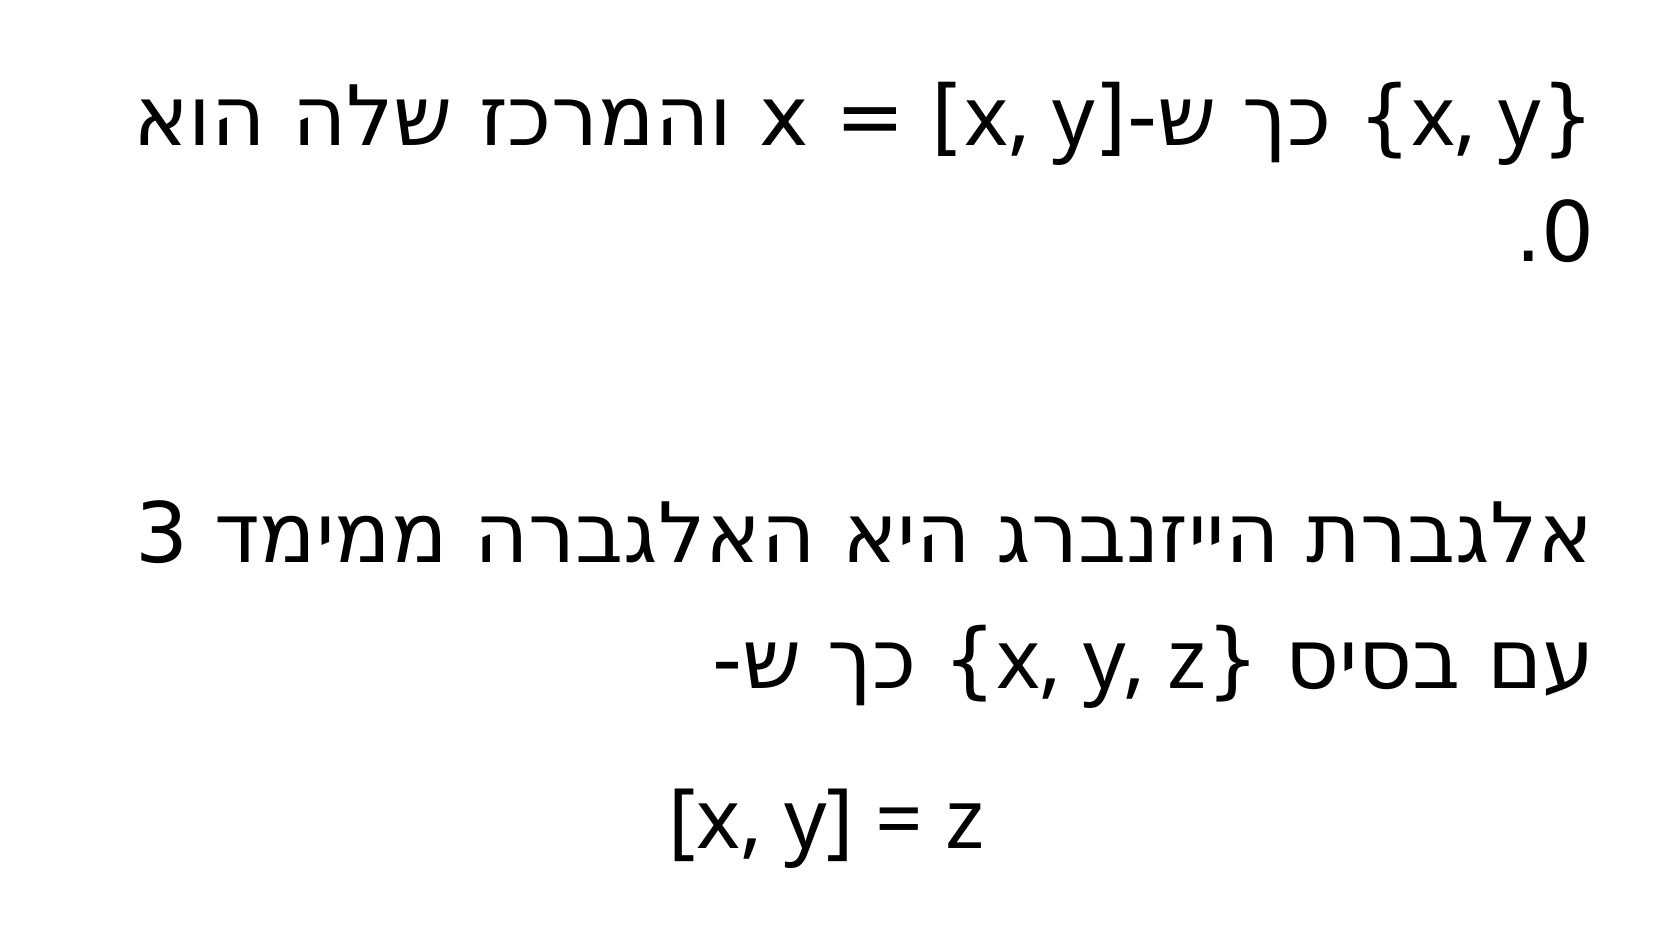

# לאלגברת לי הלא-אבלית ממימד 2 יש בסיס
{x, y} כך ש-[x, y] = x והמרכז שלה הוא 0.
אלגברת הייזנברג היא האלגברה ממימד 3 עם בסיס {x, y, z} כך ש-
[x, y] = z
Z(L) = L' = Sp{z}.